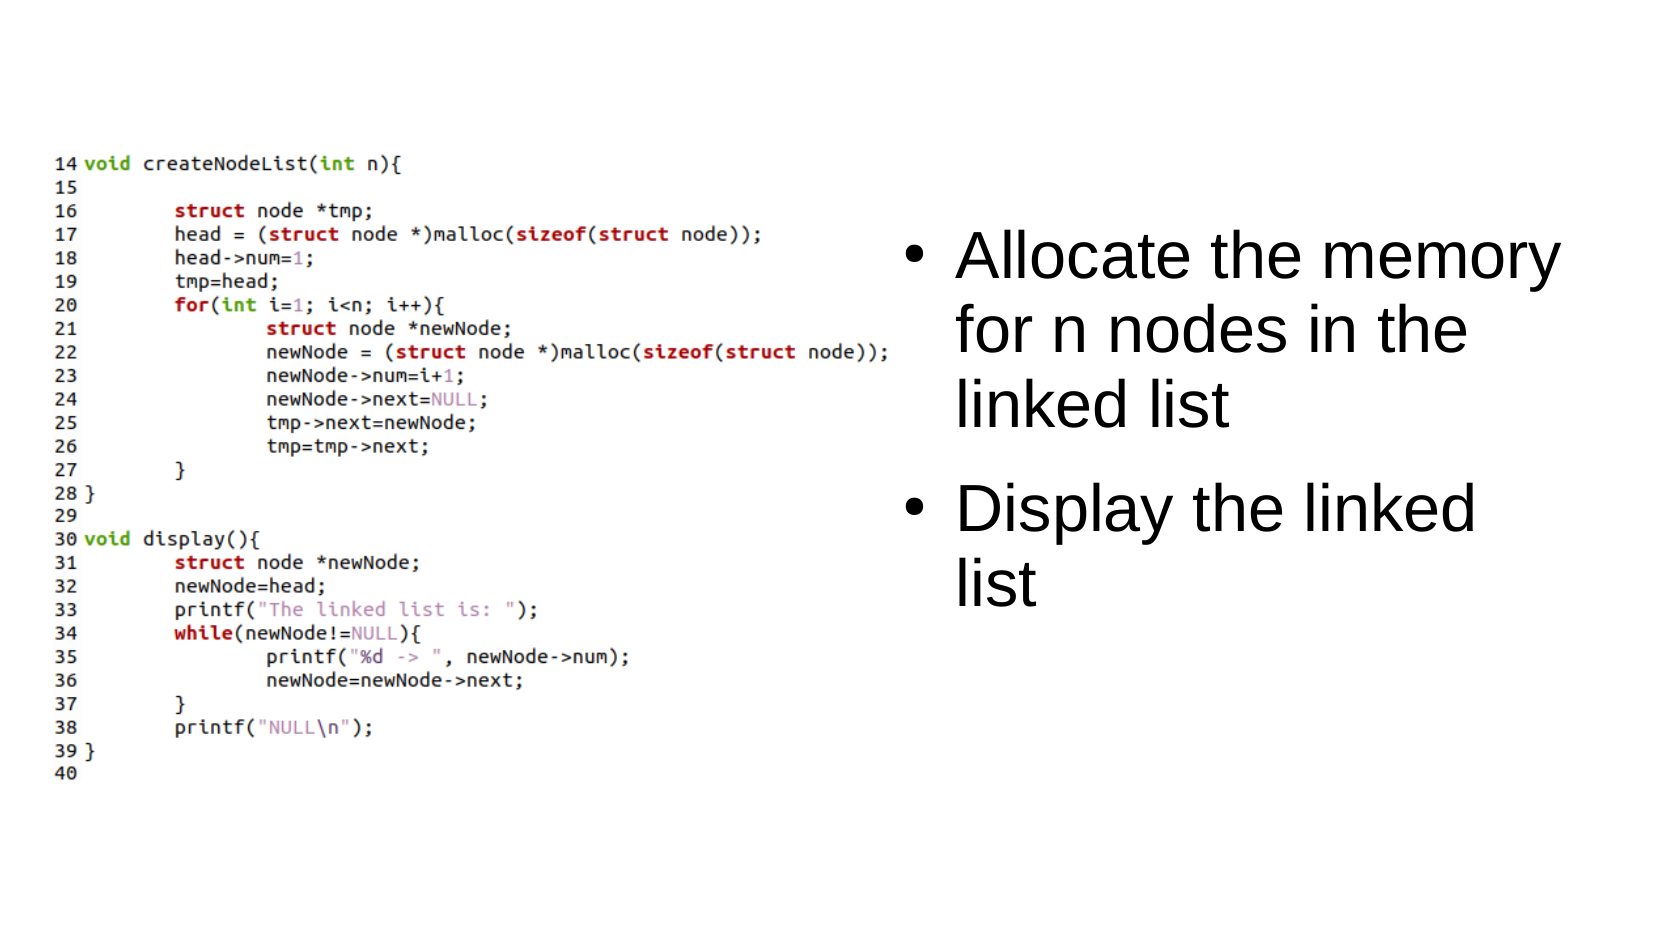

# Allocate the memory for n nodes in the linked list
Display the linked list